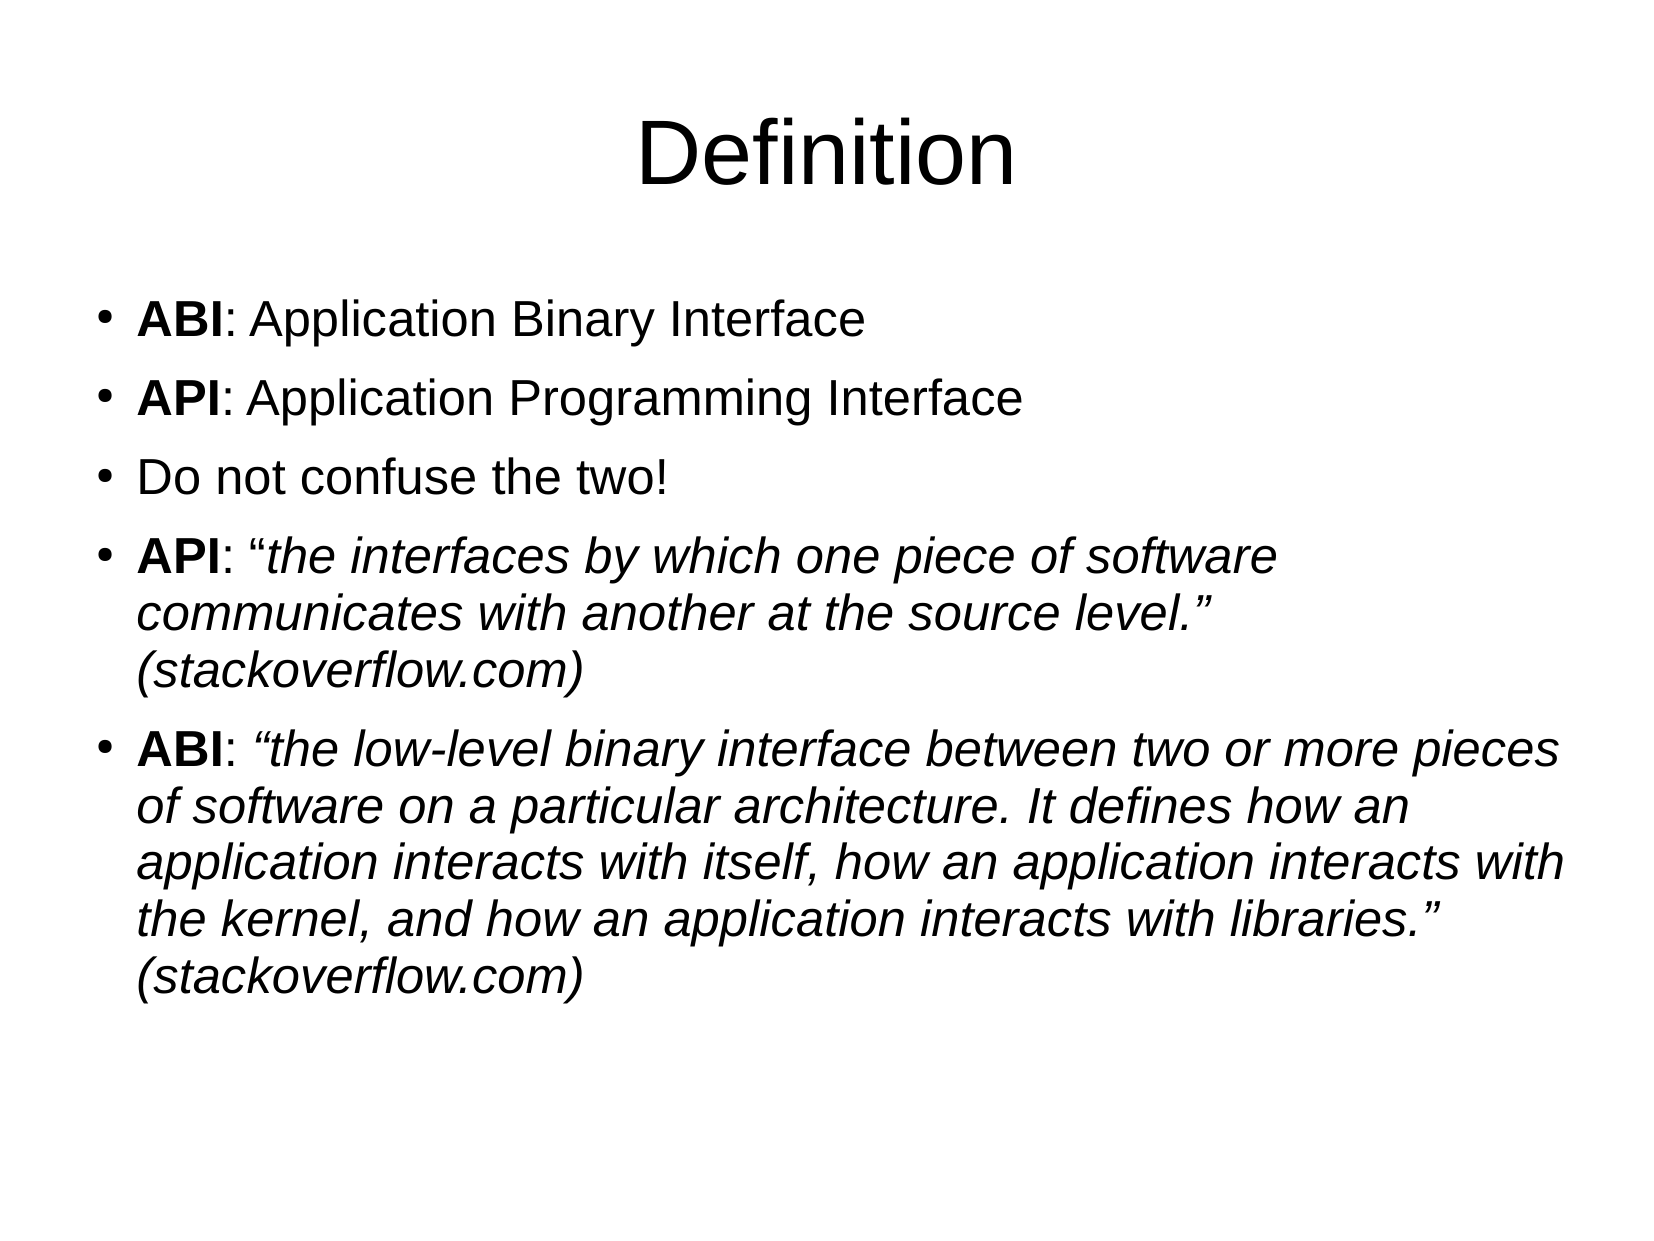

# Definition
ABI: Application Binary Interface
API: Application Programming Interface
Do not confuse the two!
API: “the interfaces by which one piece of software communicates with another at the source level.” (stackoverflow.com)
ABI: “the low-level binary interface between two or more pieces of software on a particular architecture. It defines how an application interacts with itself, how an application interacts with the kernel, and how an application interacts with libraries.” (stackoverflow.com)